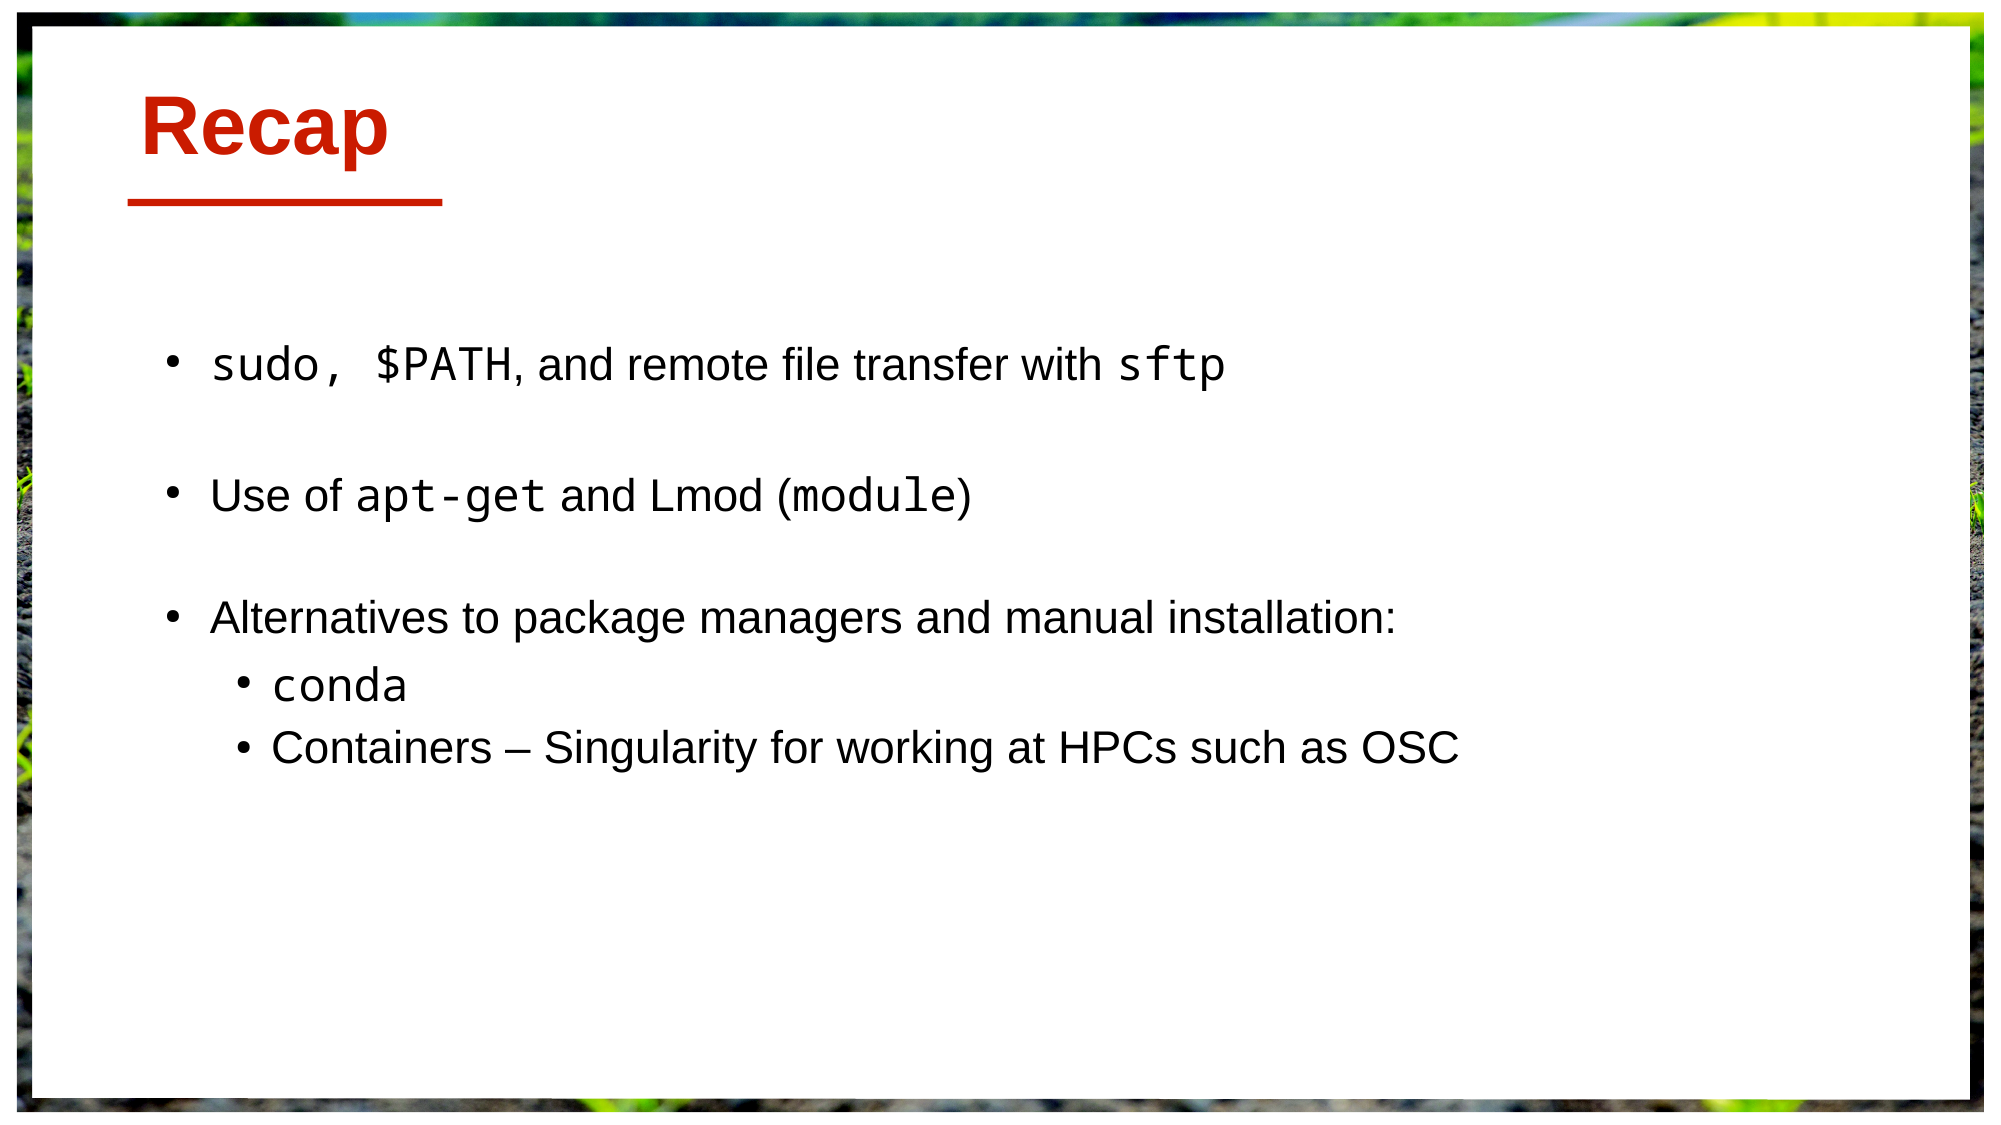

Recap
sudo, $PATH, and remote file transfer with sftp
Use of apt-get and Lmod (module)
Alternatives to package managers and manual installation:
conda
Containers – Singularity for working at HPCs such as OSC